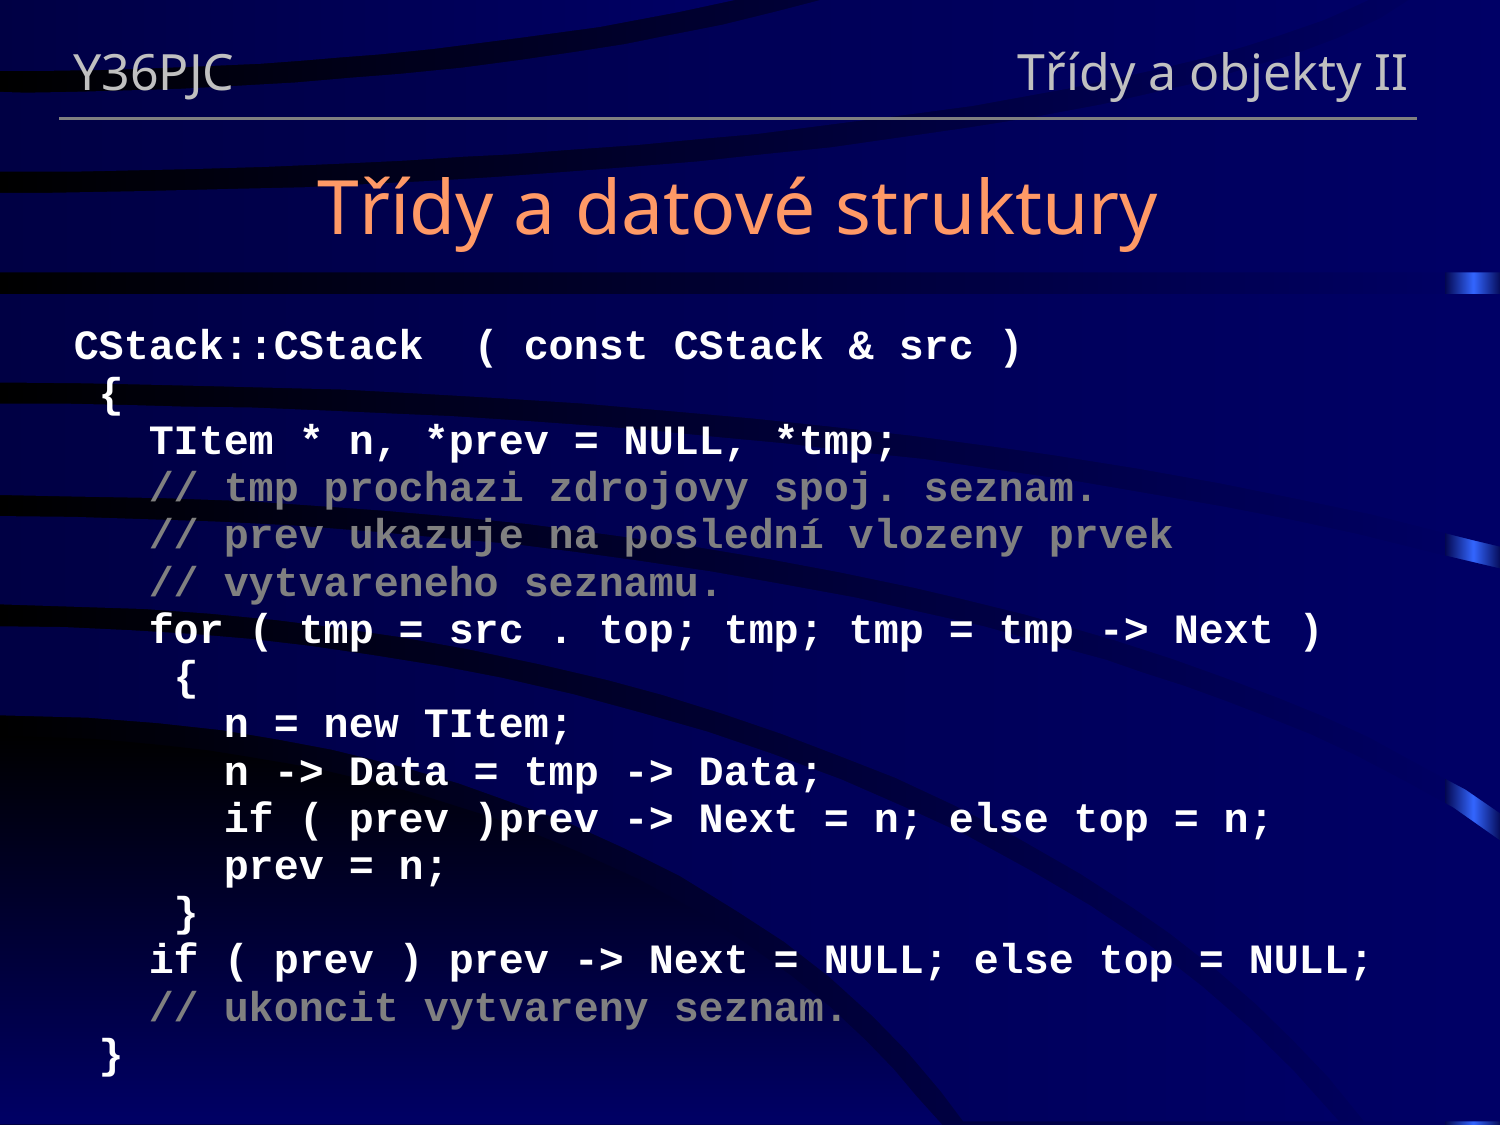

Y36PJC
Třídy a objekty II
Třídy a datové struktury
CStack::CStack ( const CStack & src )
 {
 TItem * n, *prev = NULL, *tmp;
 // tmp prochazi zdrojovy spoj. seznam.
 // prev ukazuje na poslední vlozeny prvek
 // vytvareneho seznamu.
 for ( tmp = src . top; tmp; tmp = tmp -> Next )
 {
 n = new TItem;
 n -> Data = tmp -> Data;
 if ( prev )prev -> Next = n; else top = n;
 prev = n;
 }
 if ( prev ) prev -> Next = NULL; else top = NULL;
 // ukoncit vytvareny seznam.
 }